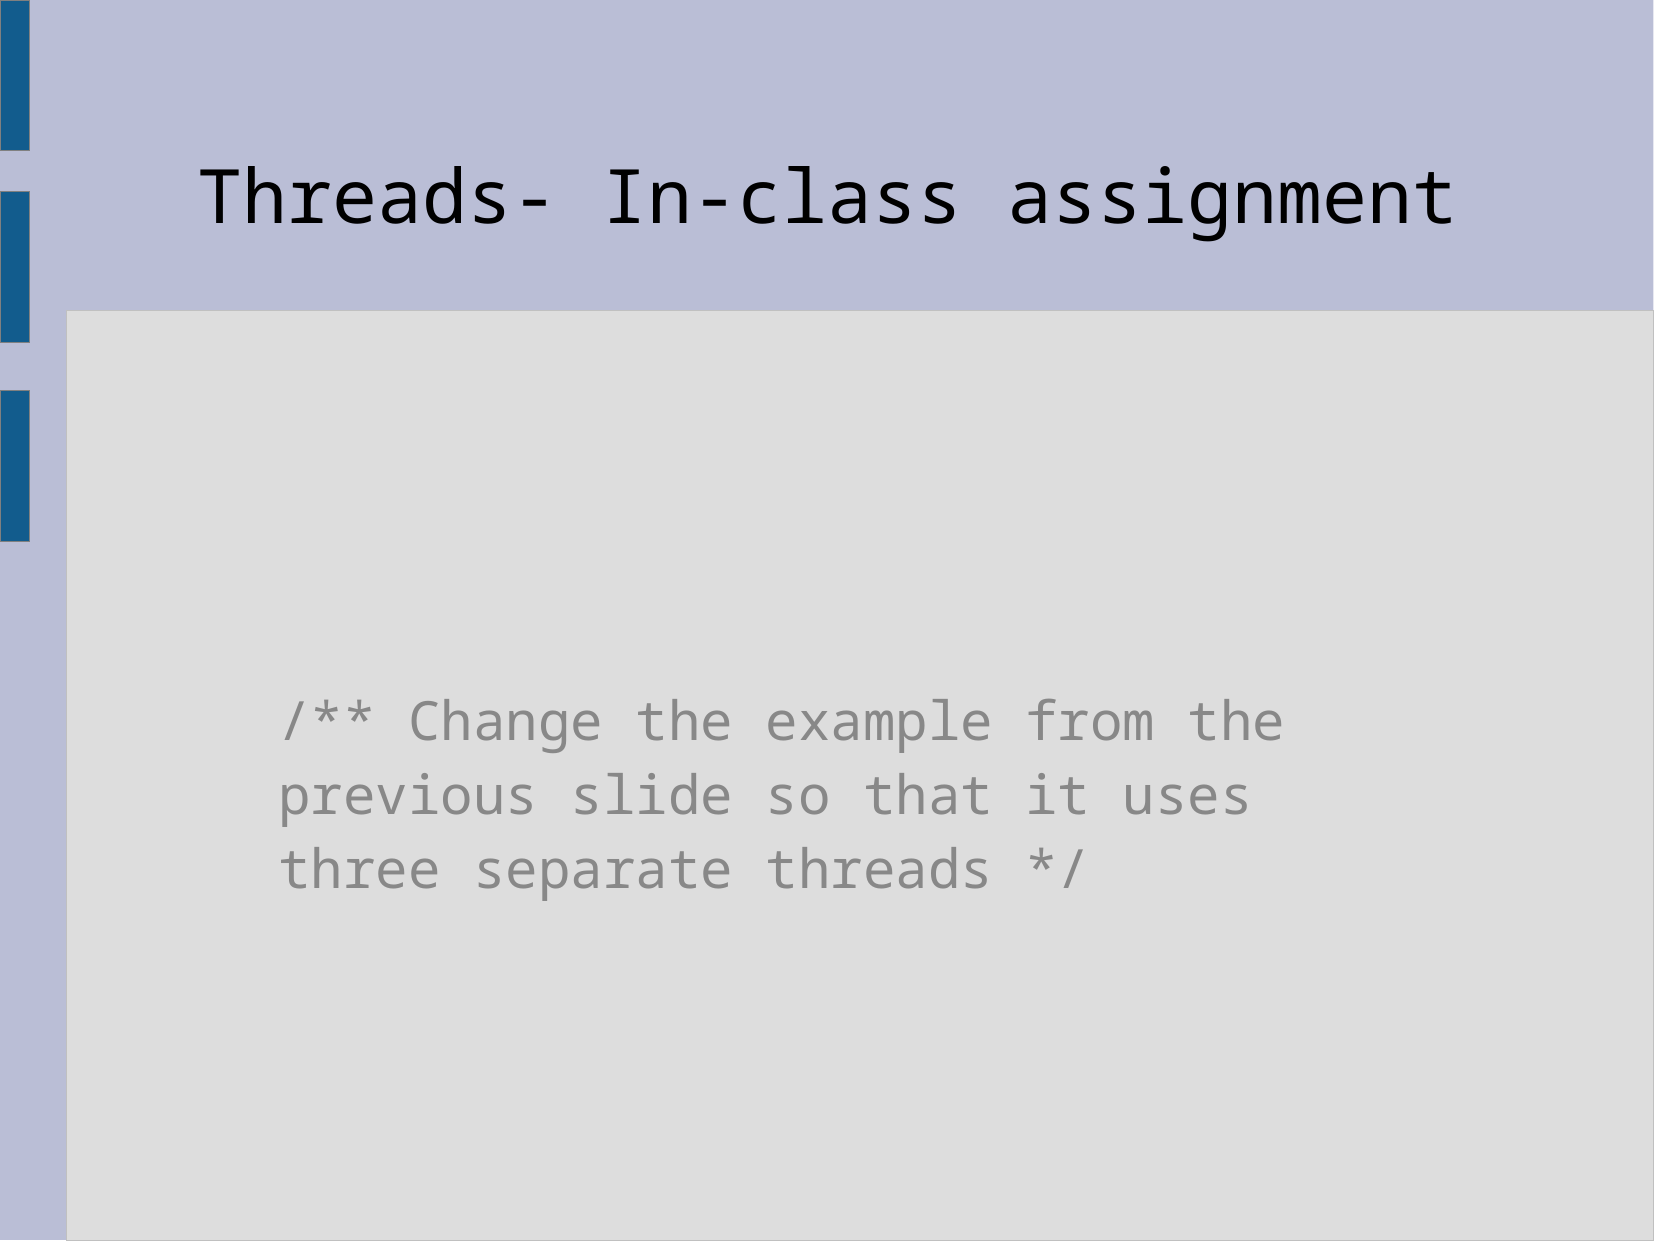

# Threads- In-class assignment
/** Change the example from the previous slide so that it uses three separate threads */